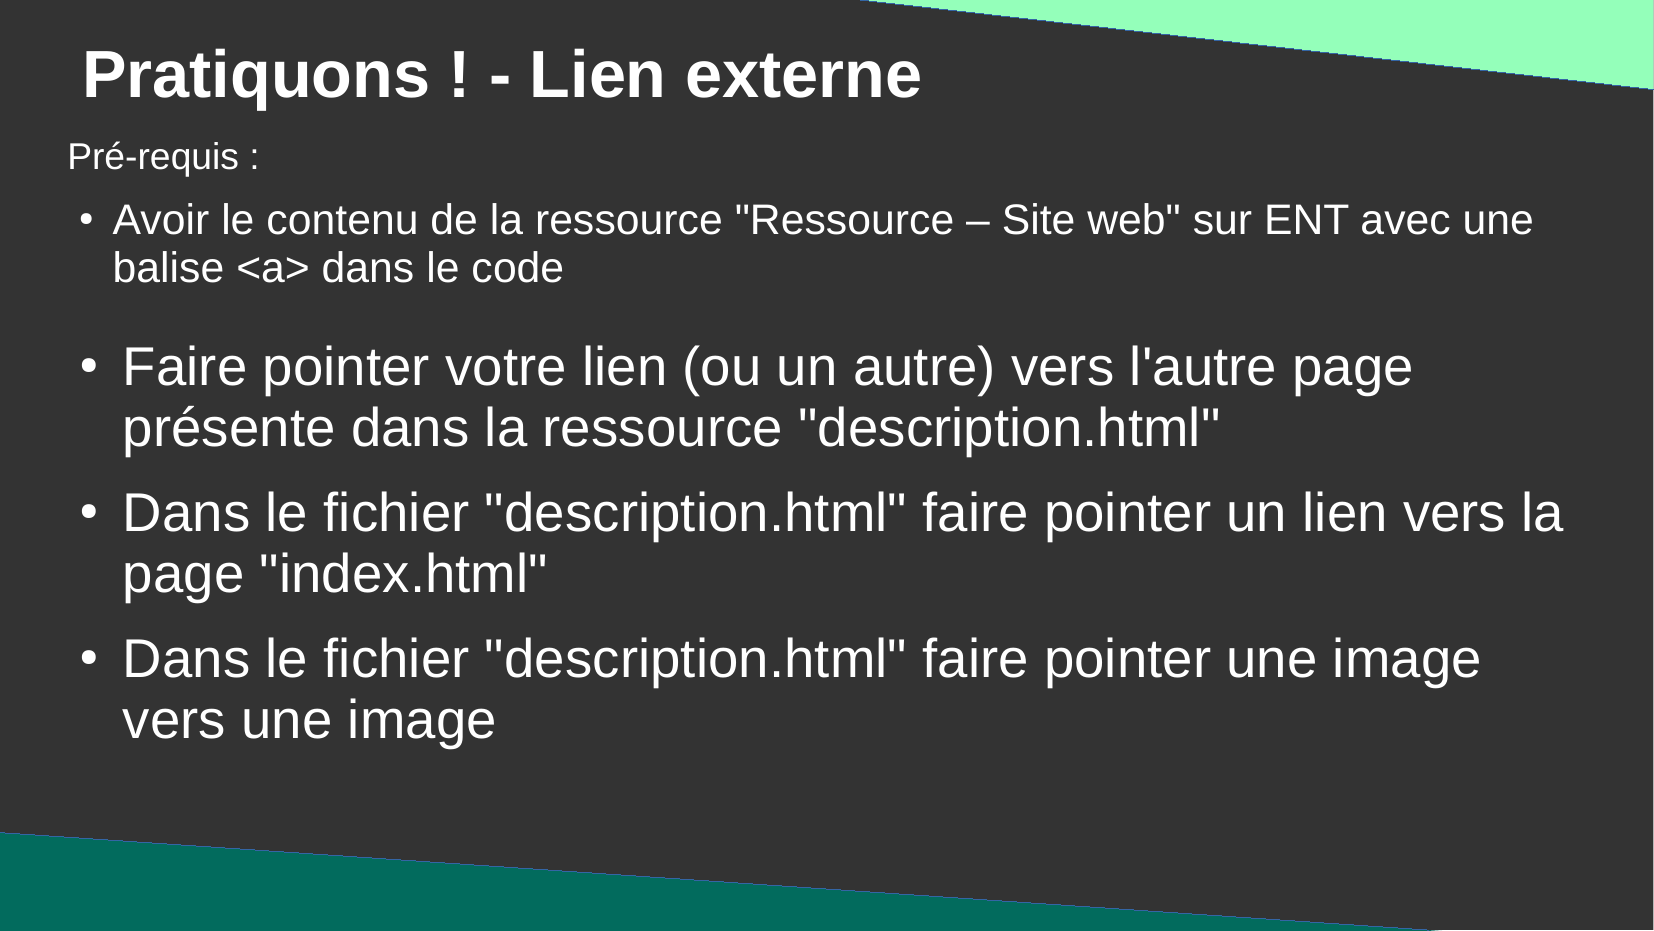

# Pratiquons ! - Lien externe
Pré-requis :
Avoir le contenu de la ressource "Ressource – Site web" sur ENT avec une balise <a> dans le code
Faire pointer votre lien (ou un autre) vers l'autre page présente dans la ressource "description.html"
Dans le fichier "description.html" faire pointer un lien vers la page "index.html"
Dans le fichier "description.html" faire pointer une image vers une image